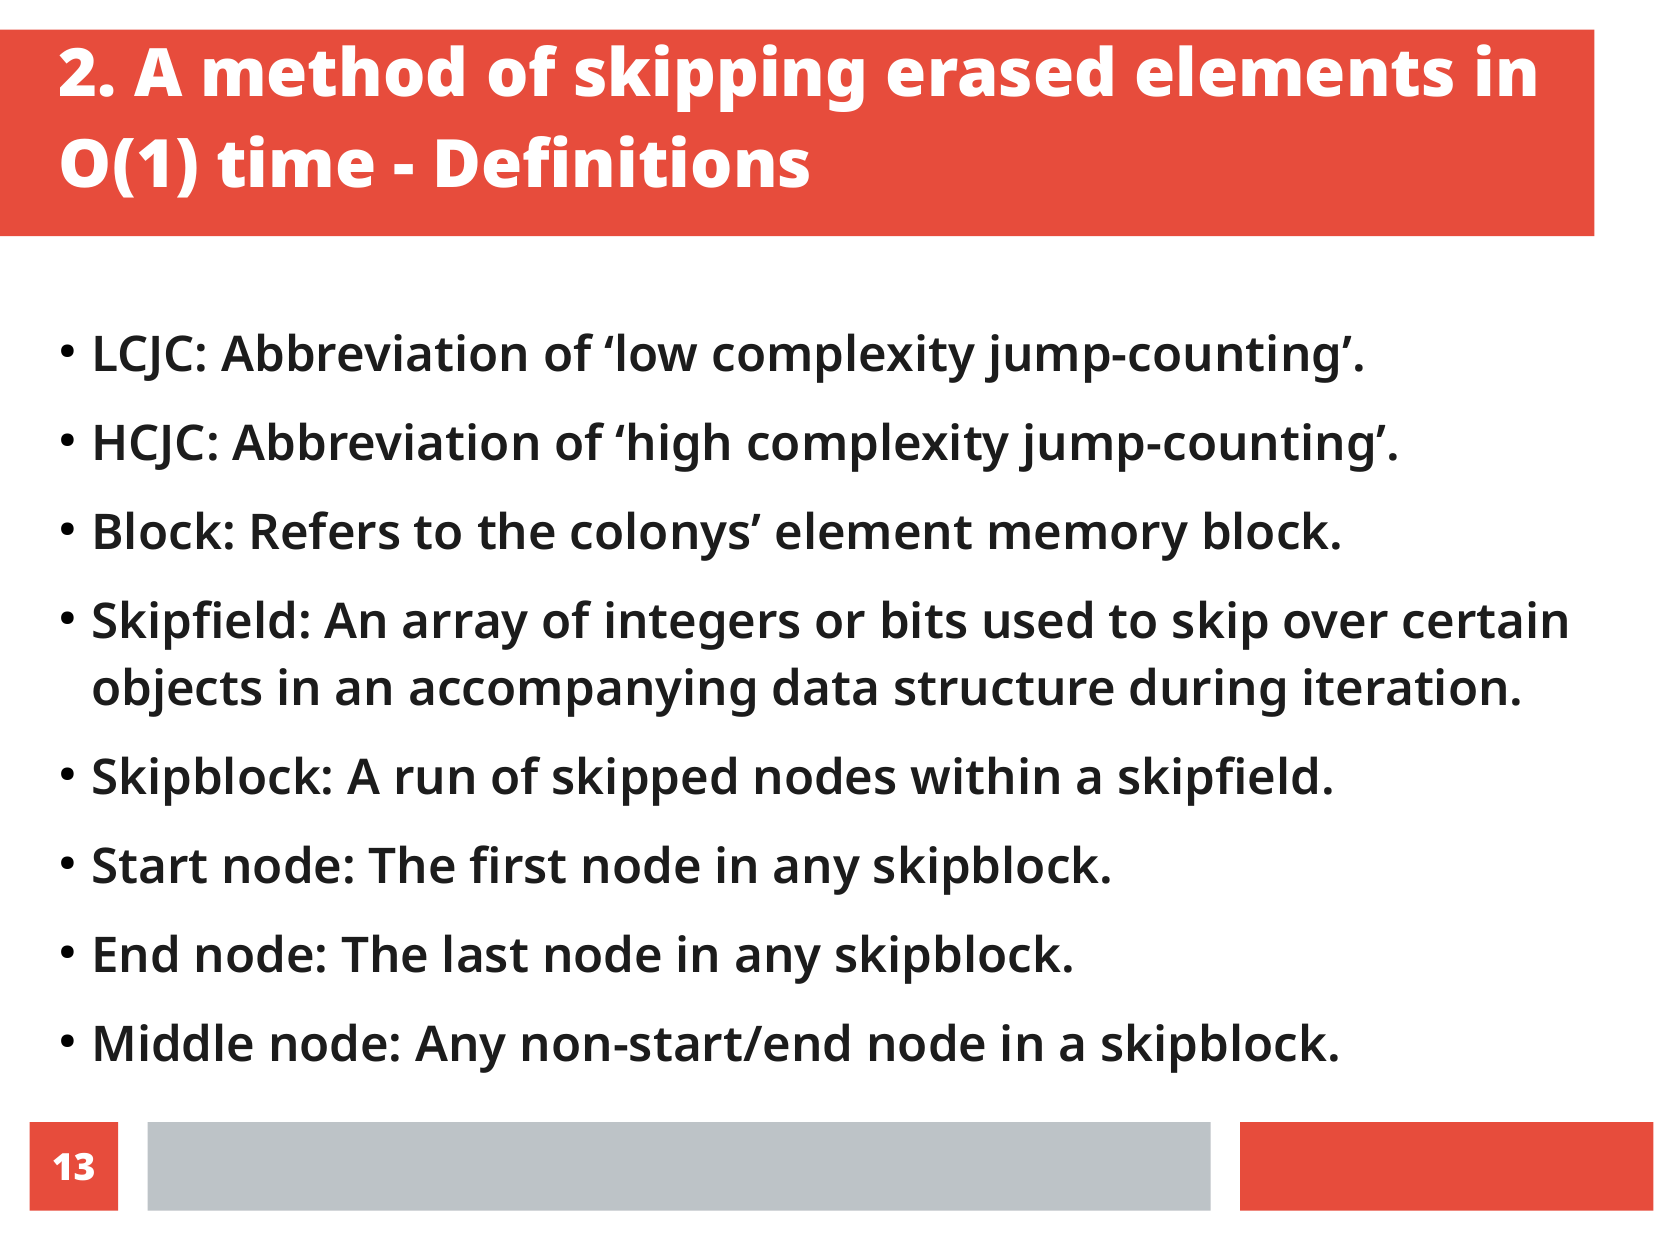

# 2. A method of skipping erased elements in O(1) time - Definitions
LCJC: Abbreviation of ‘low complexity jump-counting’.
HCJC: Abbreviation of ‘high complexity jump-counting’.
Block: Refers to the colonys’ element memory block.
Skipfield: An array of integers or bits used to skip over certain objects in an accompanying data structure during iteration.
Skipblock: A run of skipped nodes within a skipfield.
Start node: The first node in any skipblock.
End node: The last node in any skipblock.
Middle node: Any non-start/end node in a skipblock.
13